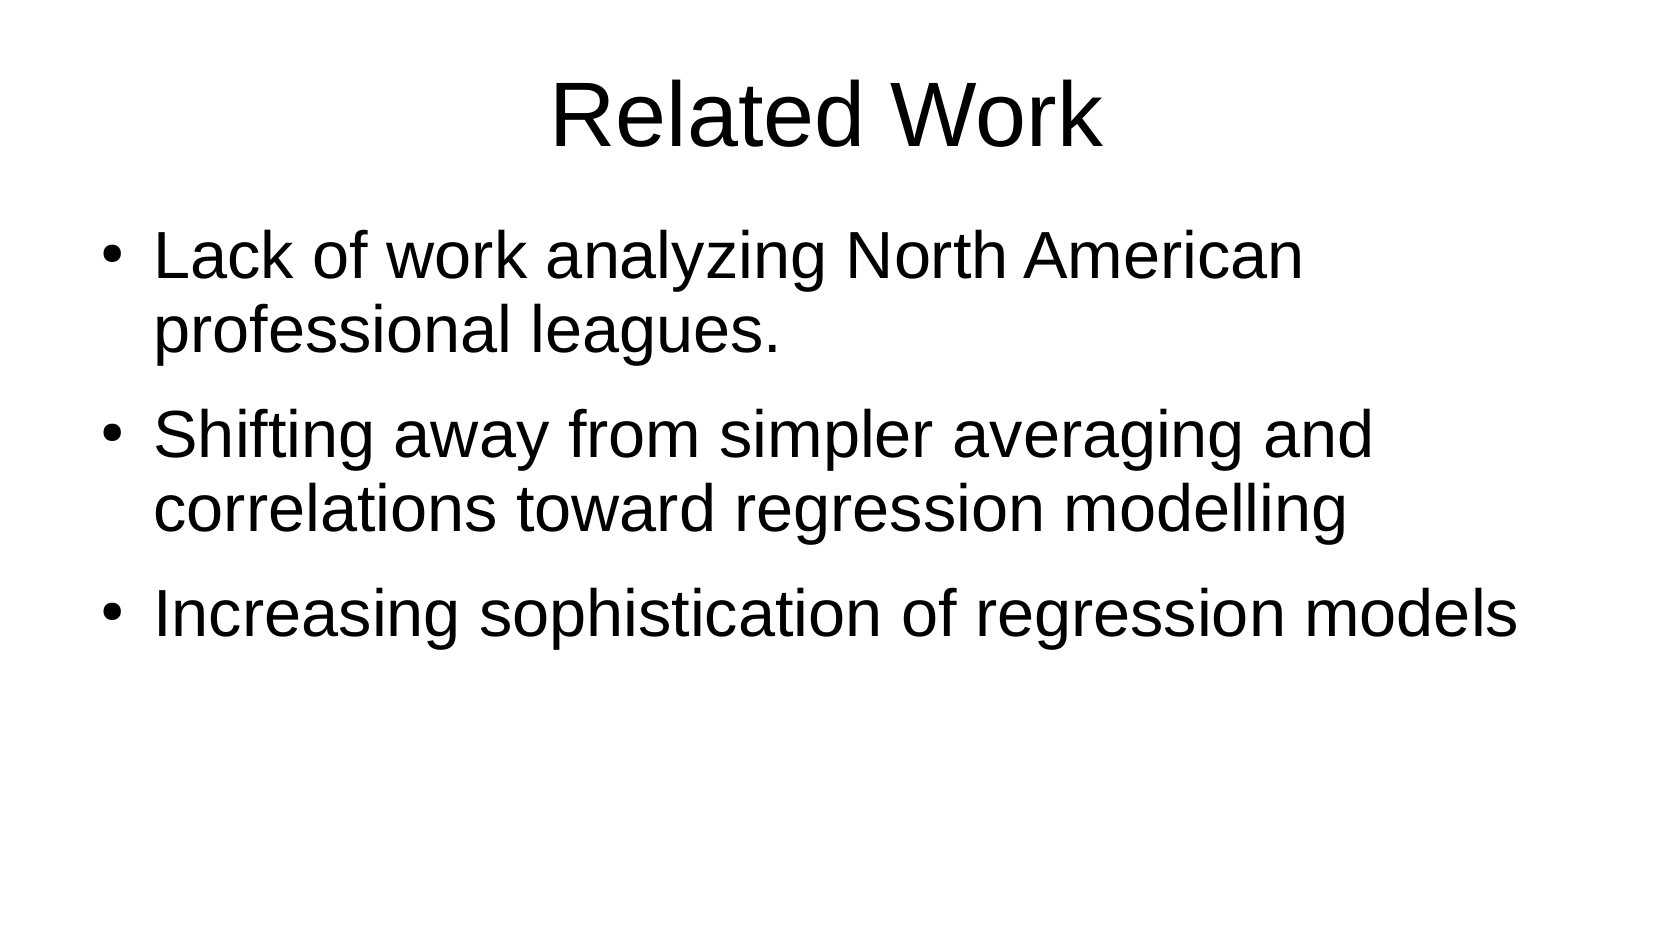

# Related Work
Lack of work analyzing North American professional leagues.
Shifting away from simpler averaging and correlations toward regression modelling
Increasing sophistication of regression models